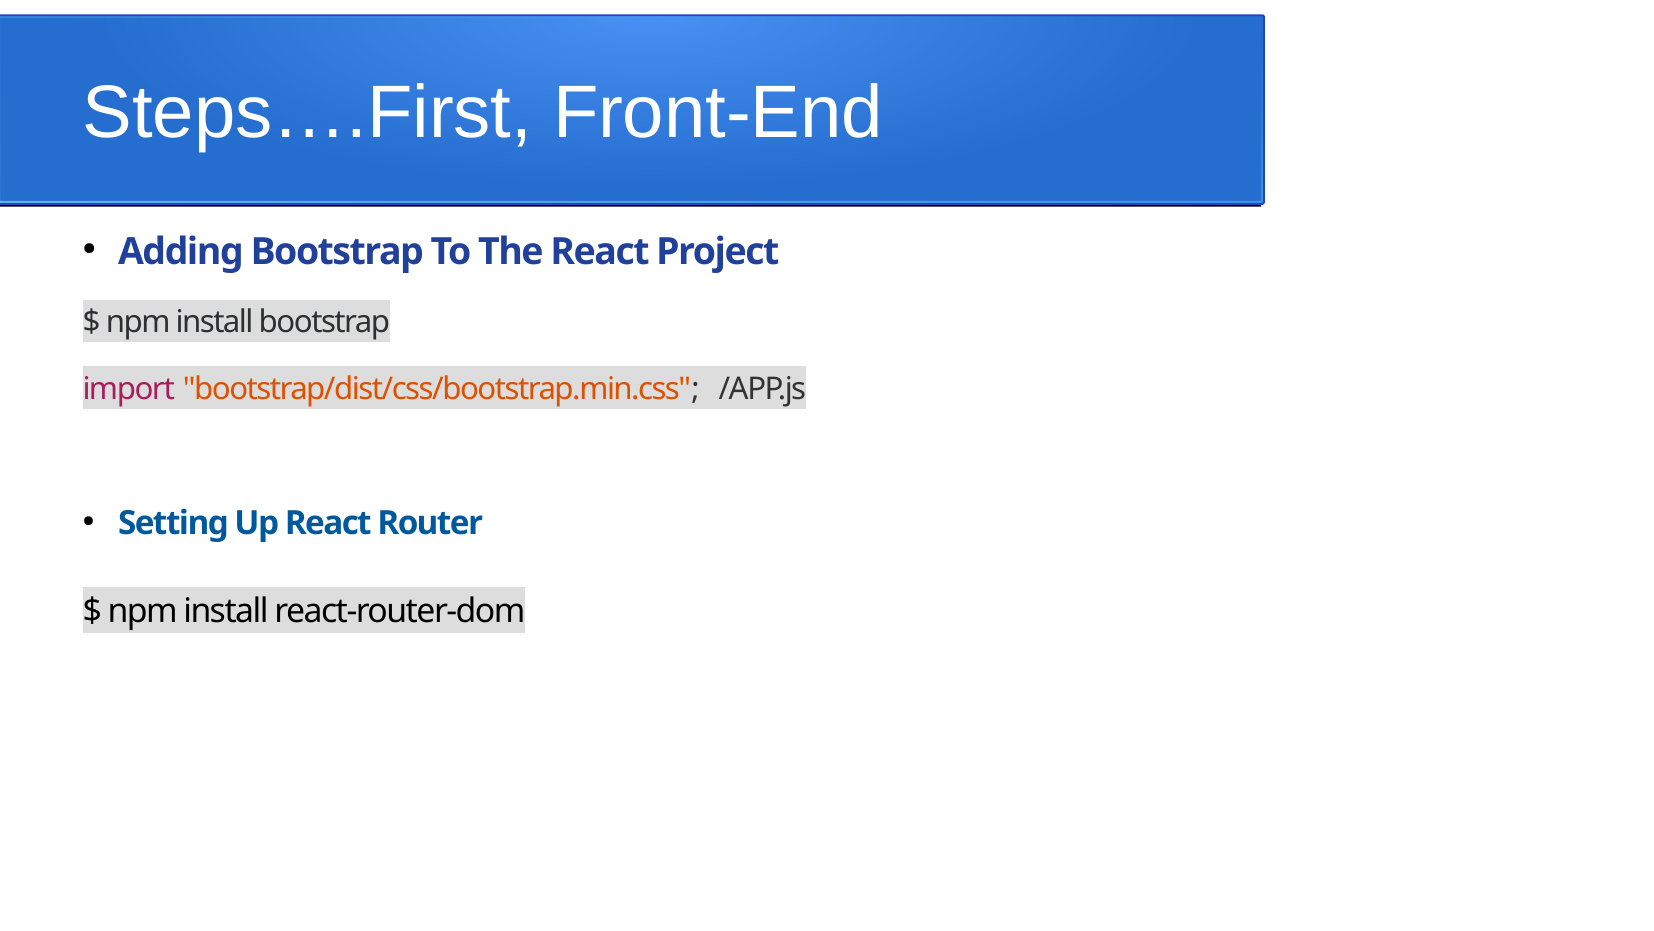

# Steps….First, Front-End
Adding Bootstrap To The React Project
$ npm install bootstrap
import "bootstrap/dist/css/bootstrap.min.css"; /APP.js
Setting Up React Router
$ npm install react-router-dom